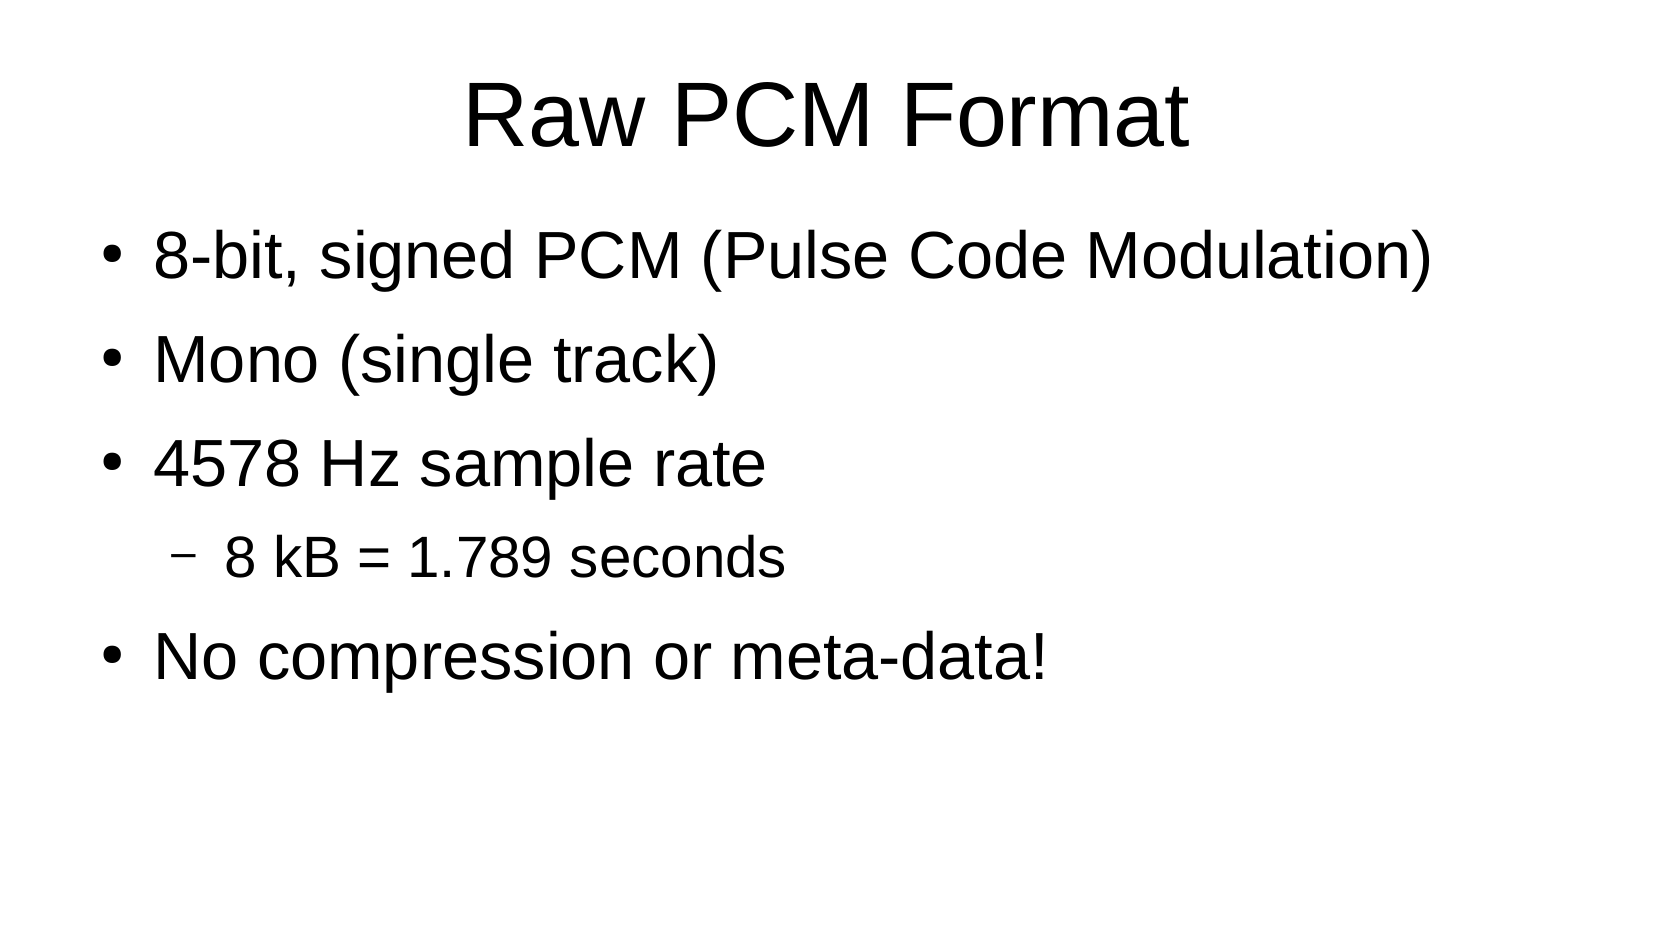

# Raw PCM Format
8-bit, signed PCM (Pulse Code Modulation)
Mono (single track)
4578 Hz sample rate
8 kB = 1.789 seconds
No compression or meta-data!